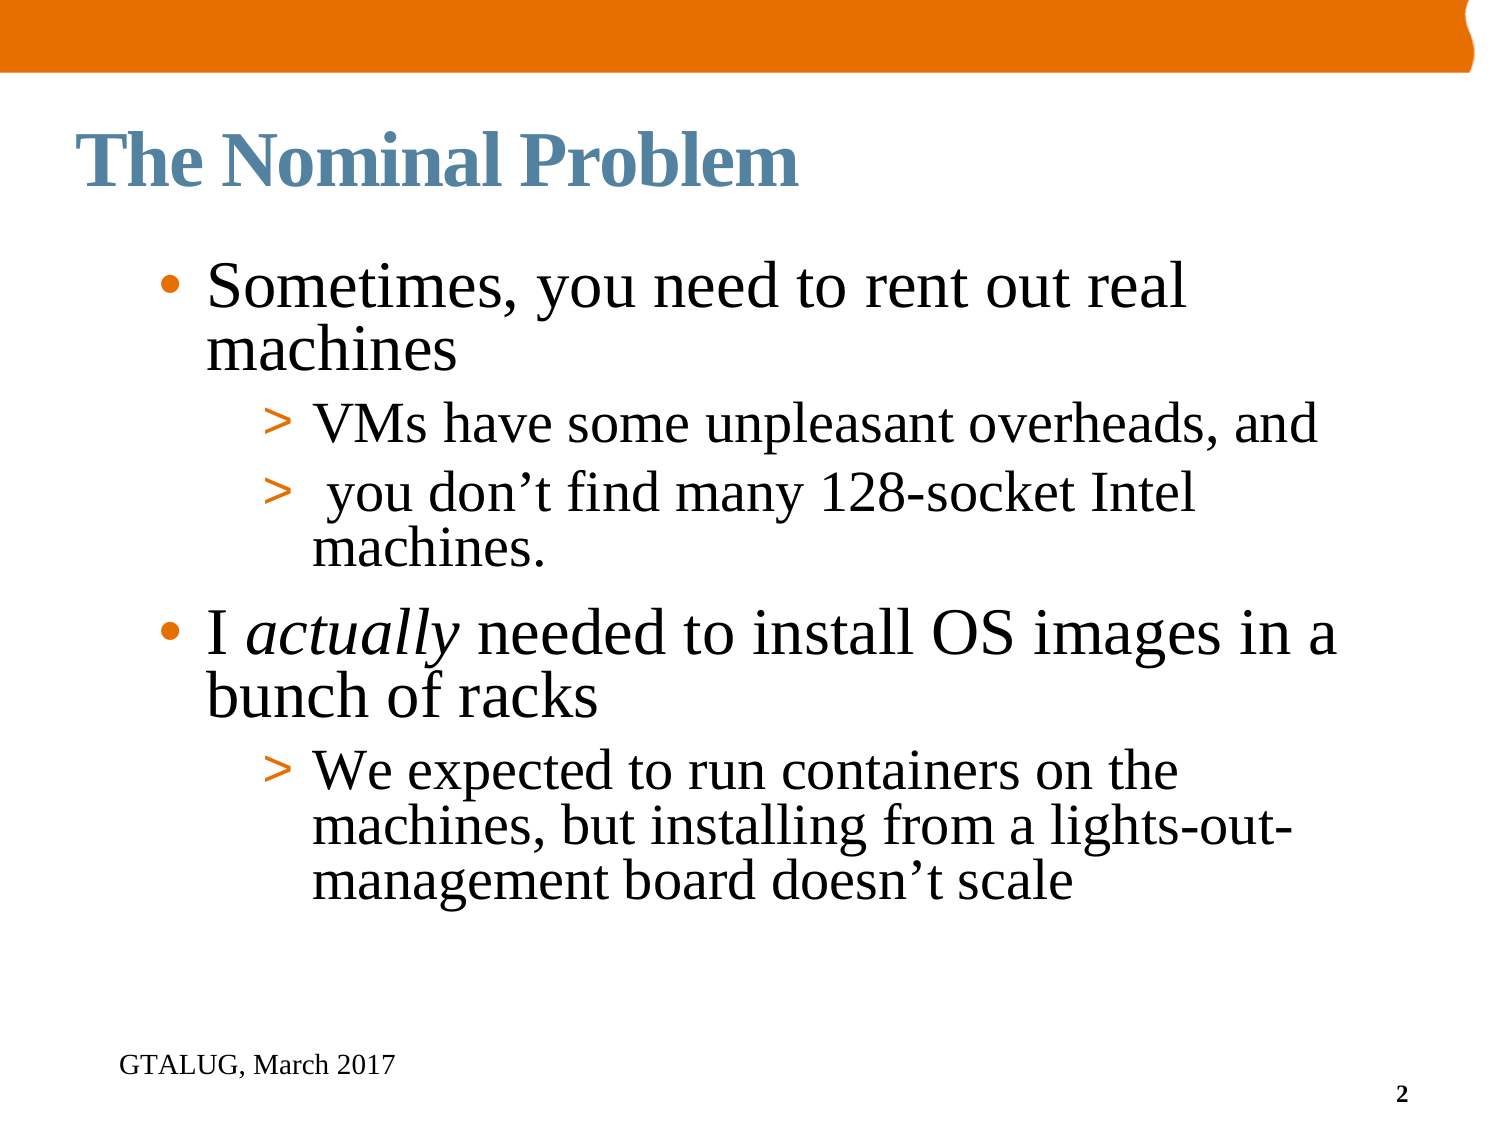

# The Nominal Problem
Sometimes, you need to rent out real machines
VMs have some unpleasant overheads, and
 you don’t find many 128-socket Intel machines.
I actually needed to install OS images in a bunch of racks
We expected to run containers on the machines, but installing from a lights-out-management board doesn’t scale